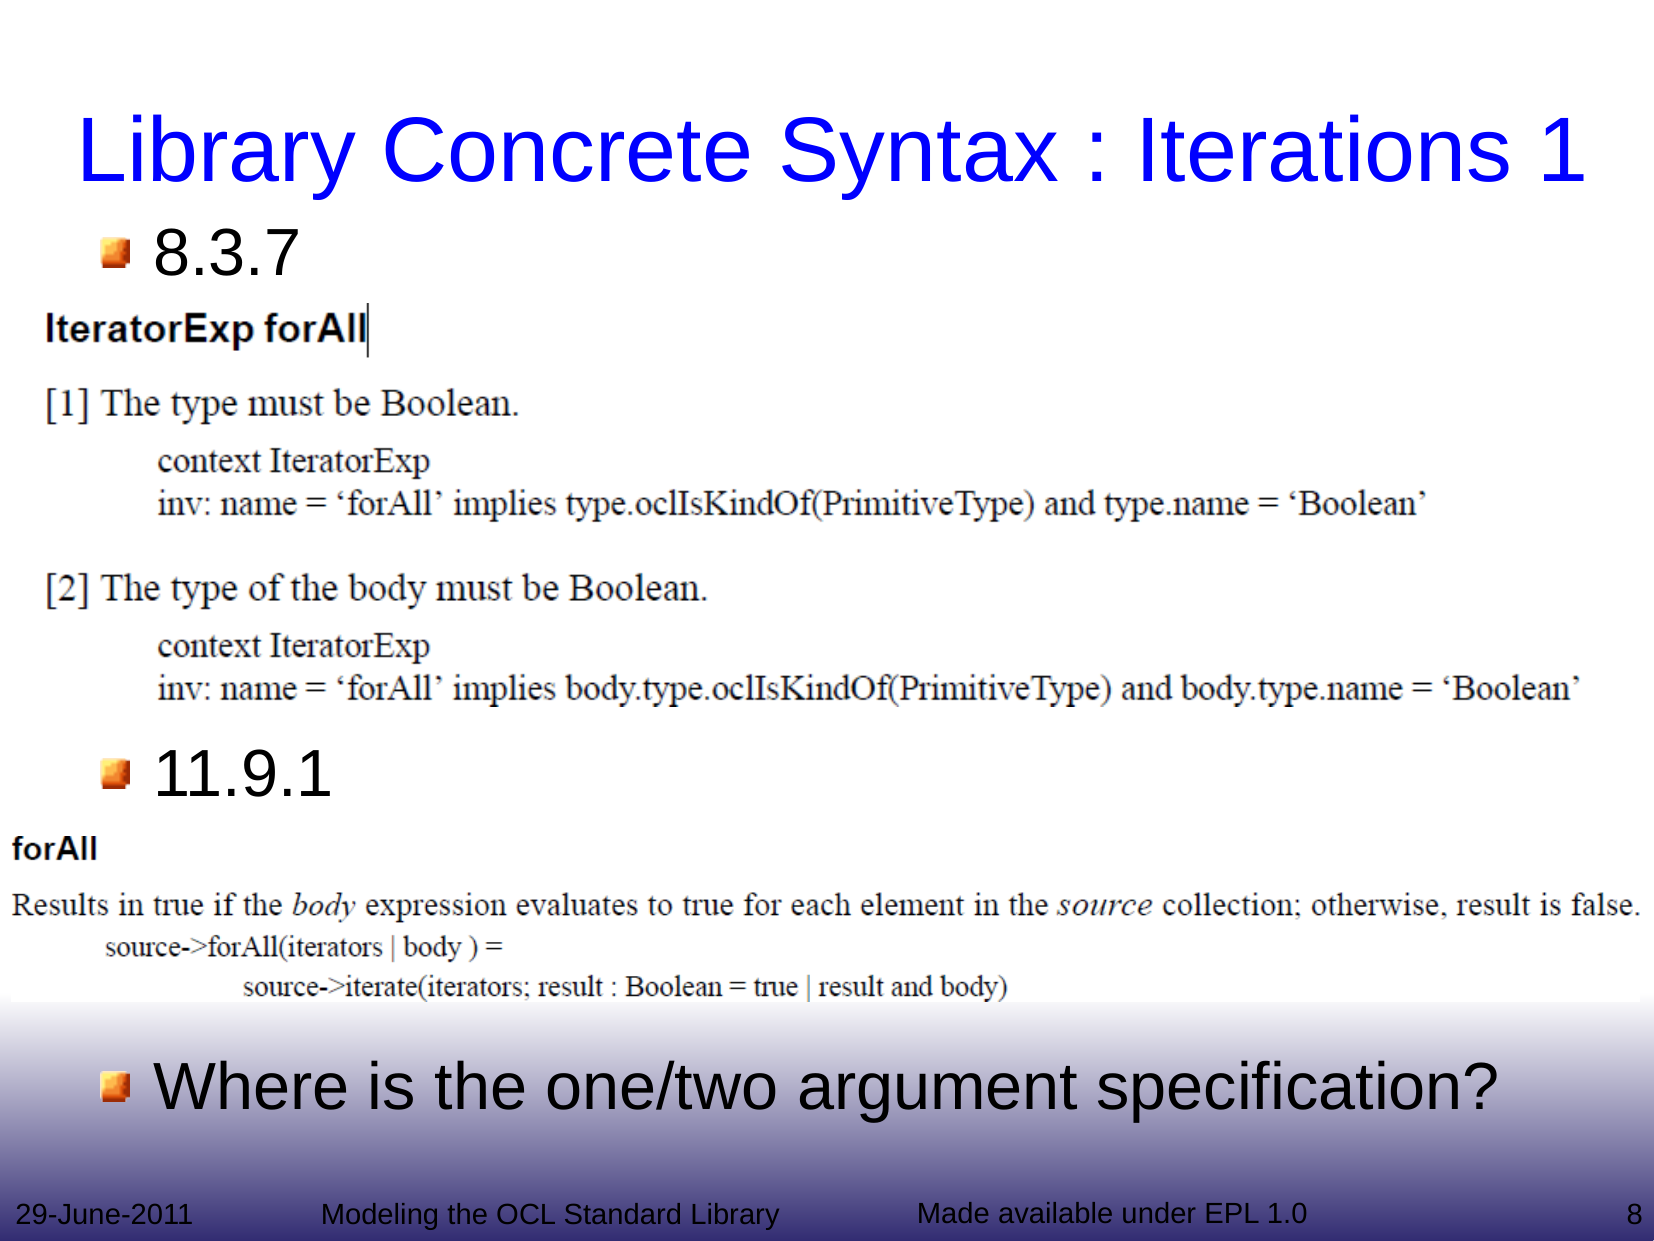

# Library Concrete Syntax : Iterations 1
8.3.7
11.9.1
Where is the one/two argument specification?
29-June-2011
Modeling the OCL Standard Library
8